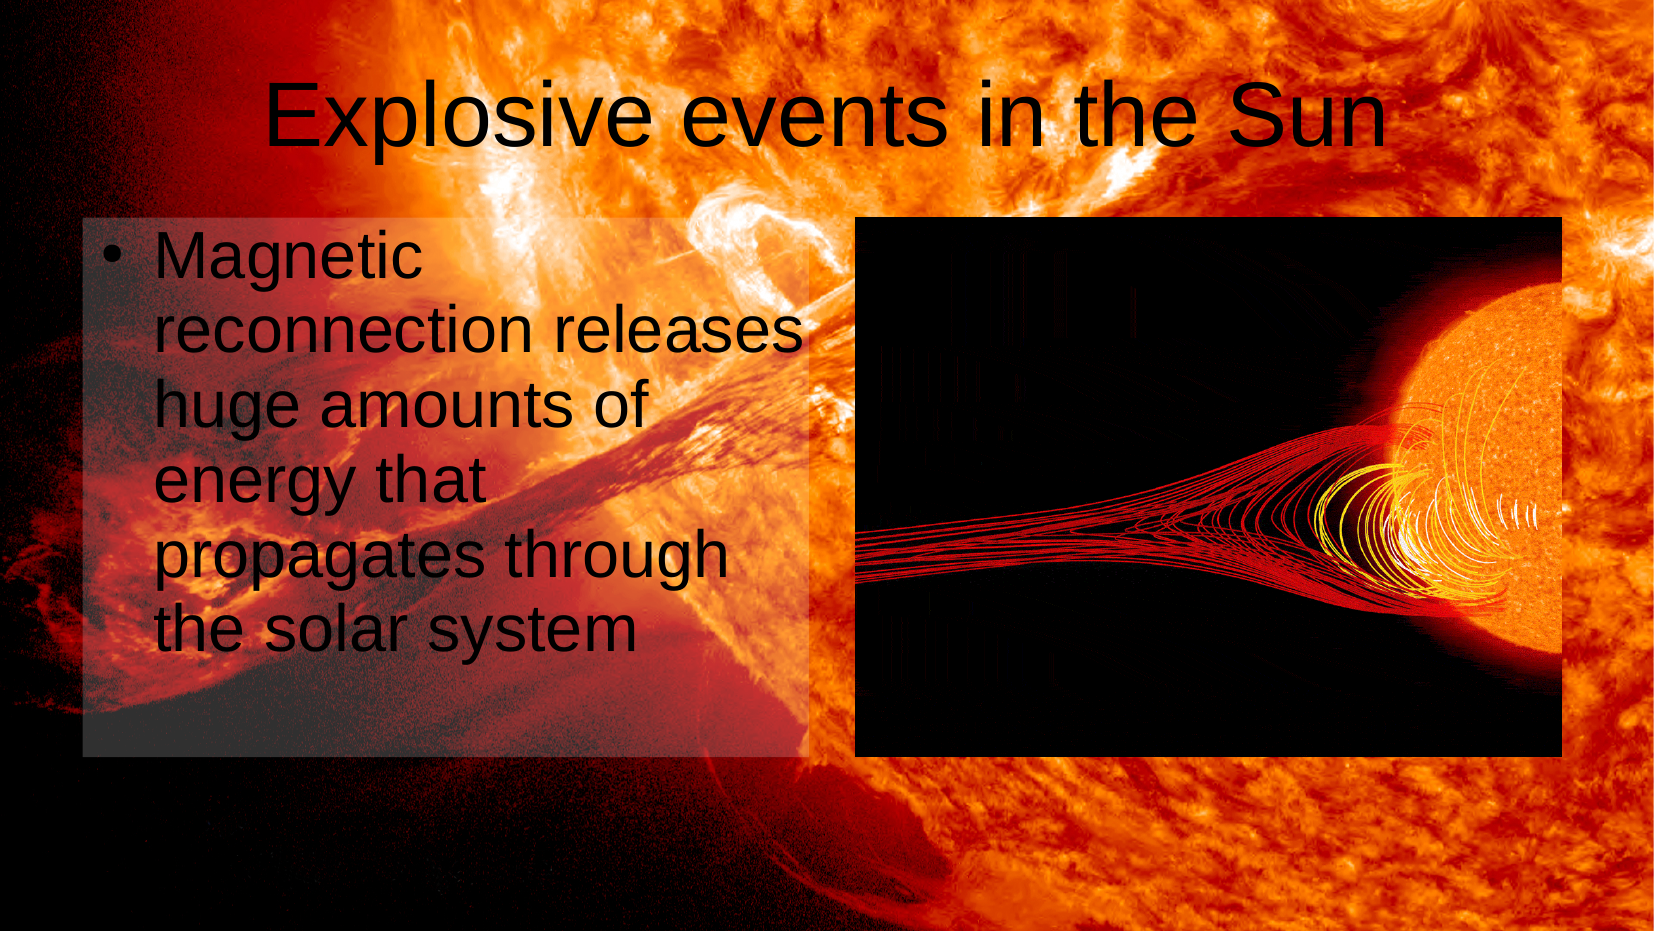

# Explosive events in the Sun
Magnetic reconnection releases huge amounts of energy that propagates through the solar system